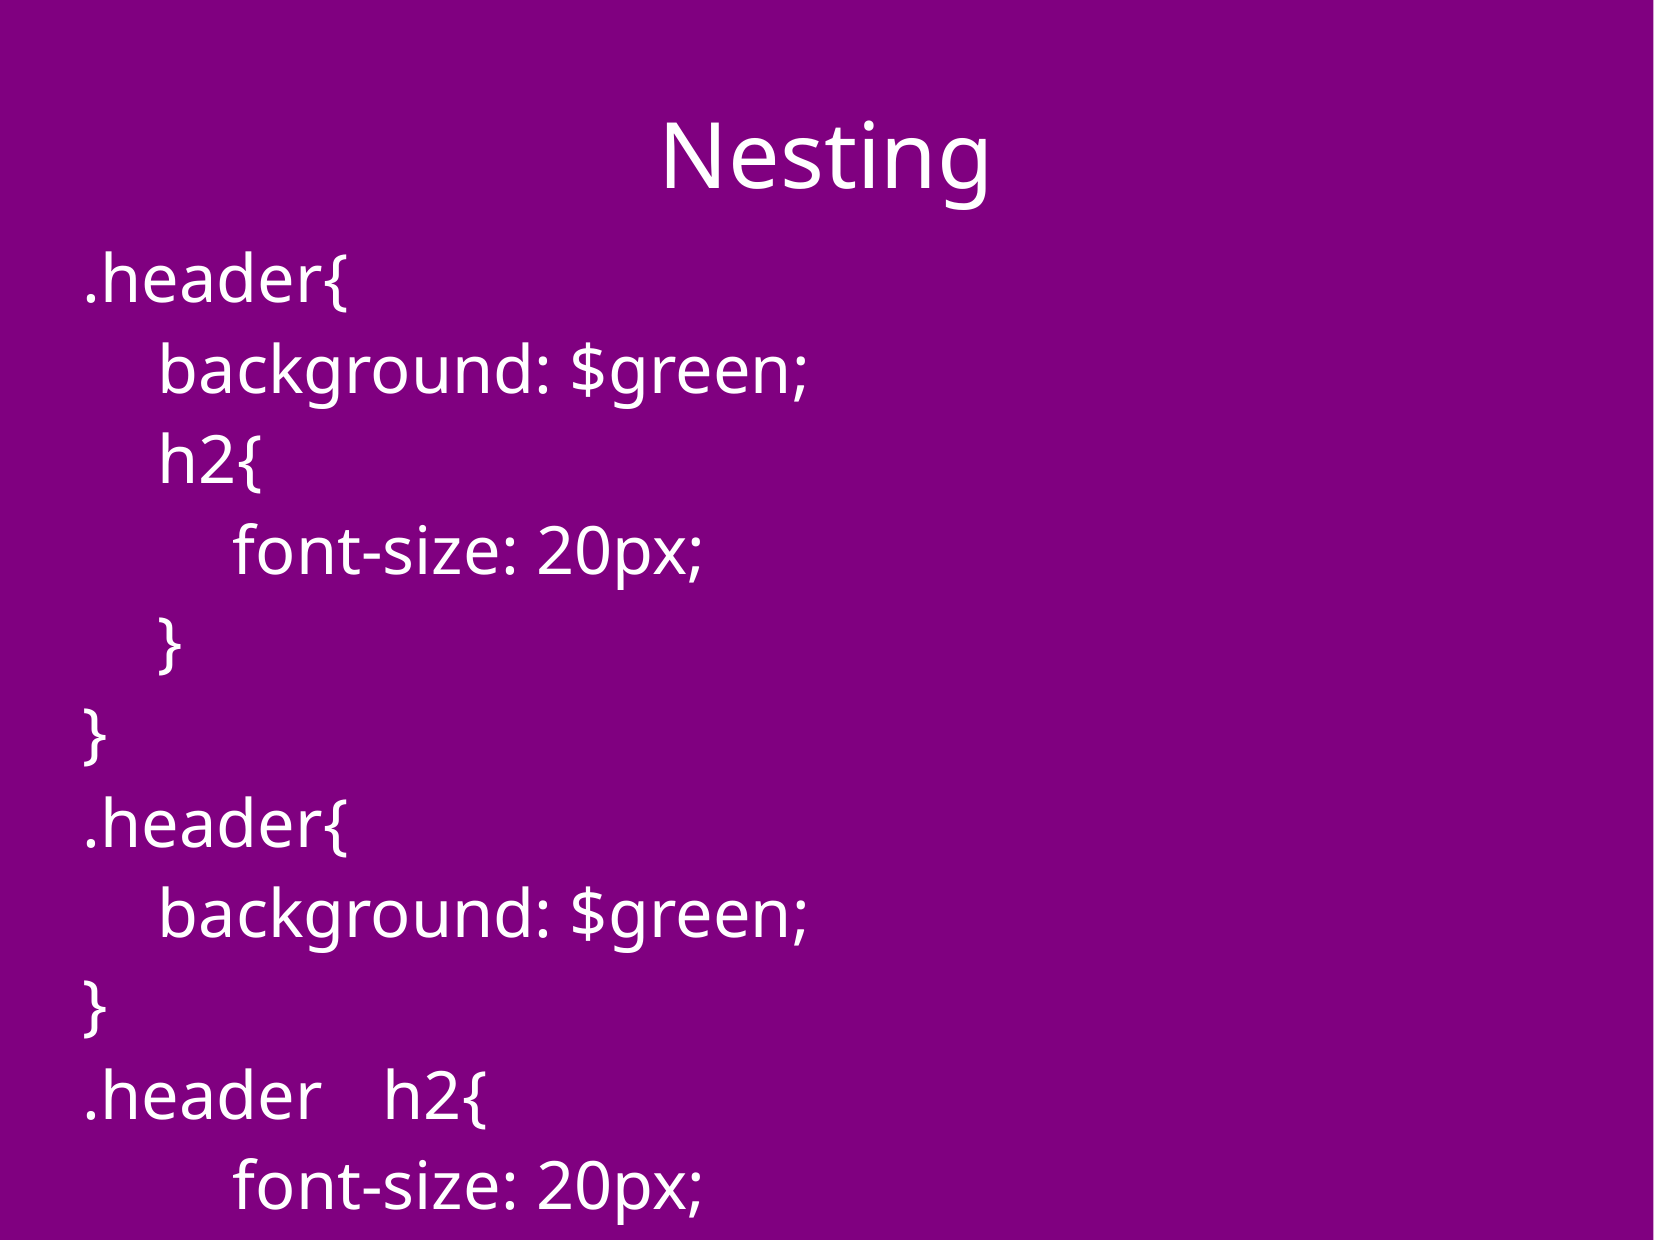

# Nesting
.header{
	background: $green;
	h2{
		font-size: 20px;
	}
}
.header{
	background: $green;
}
.header	h2{
		font-size: 20px;
}
}